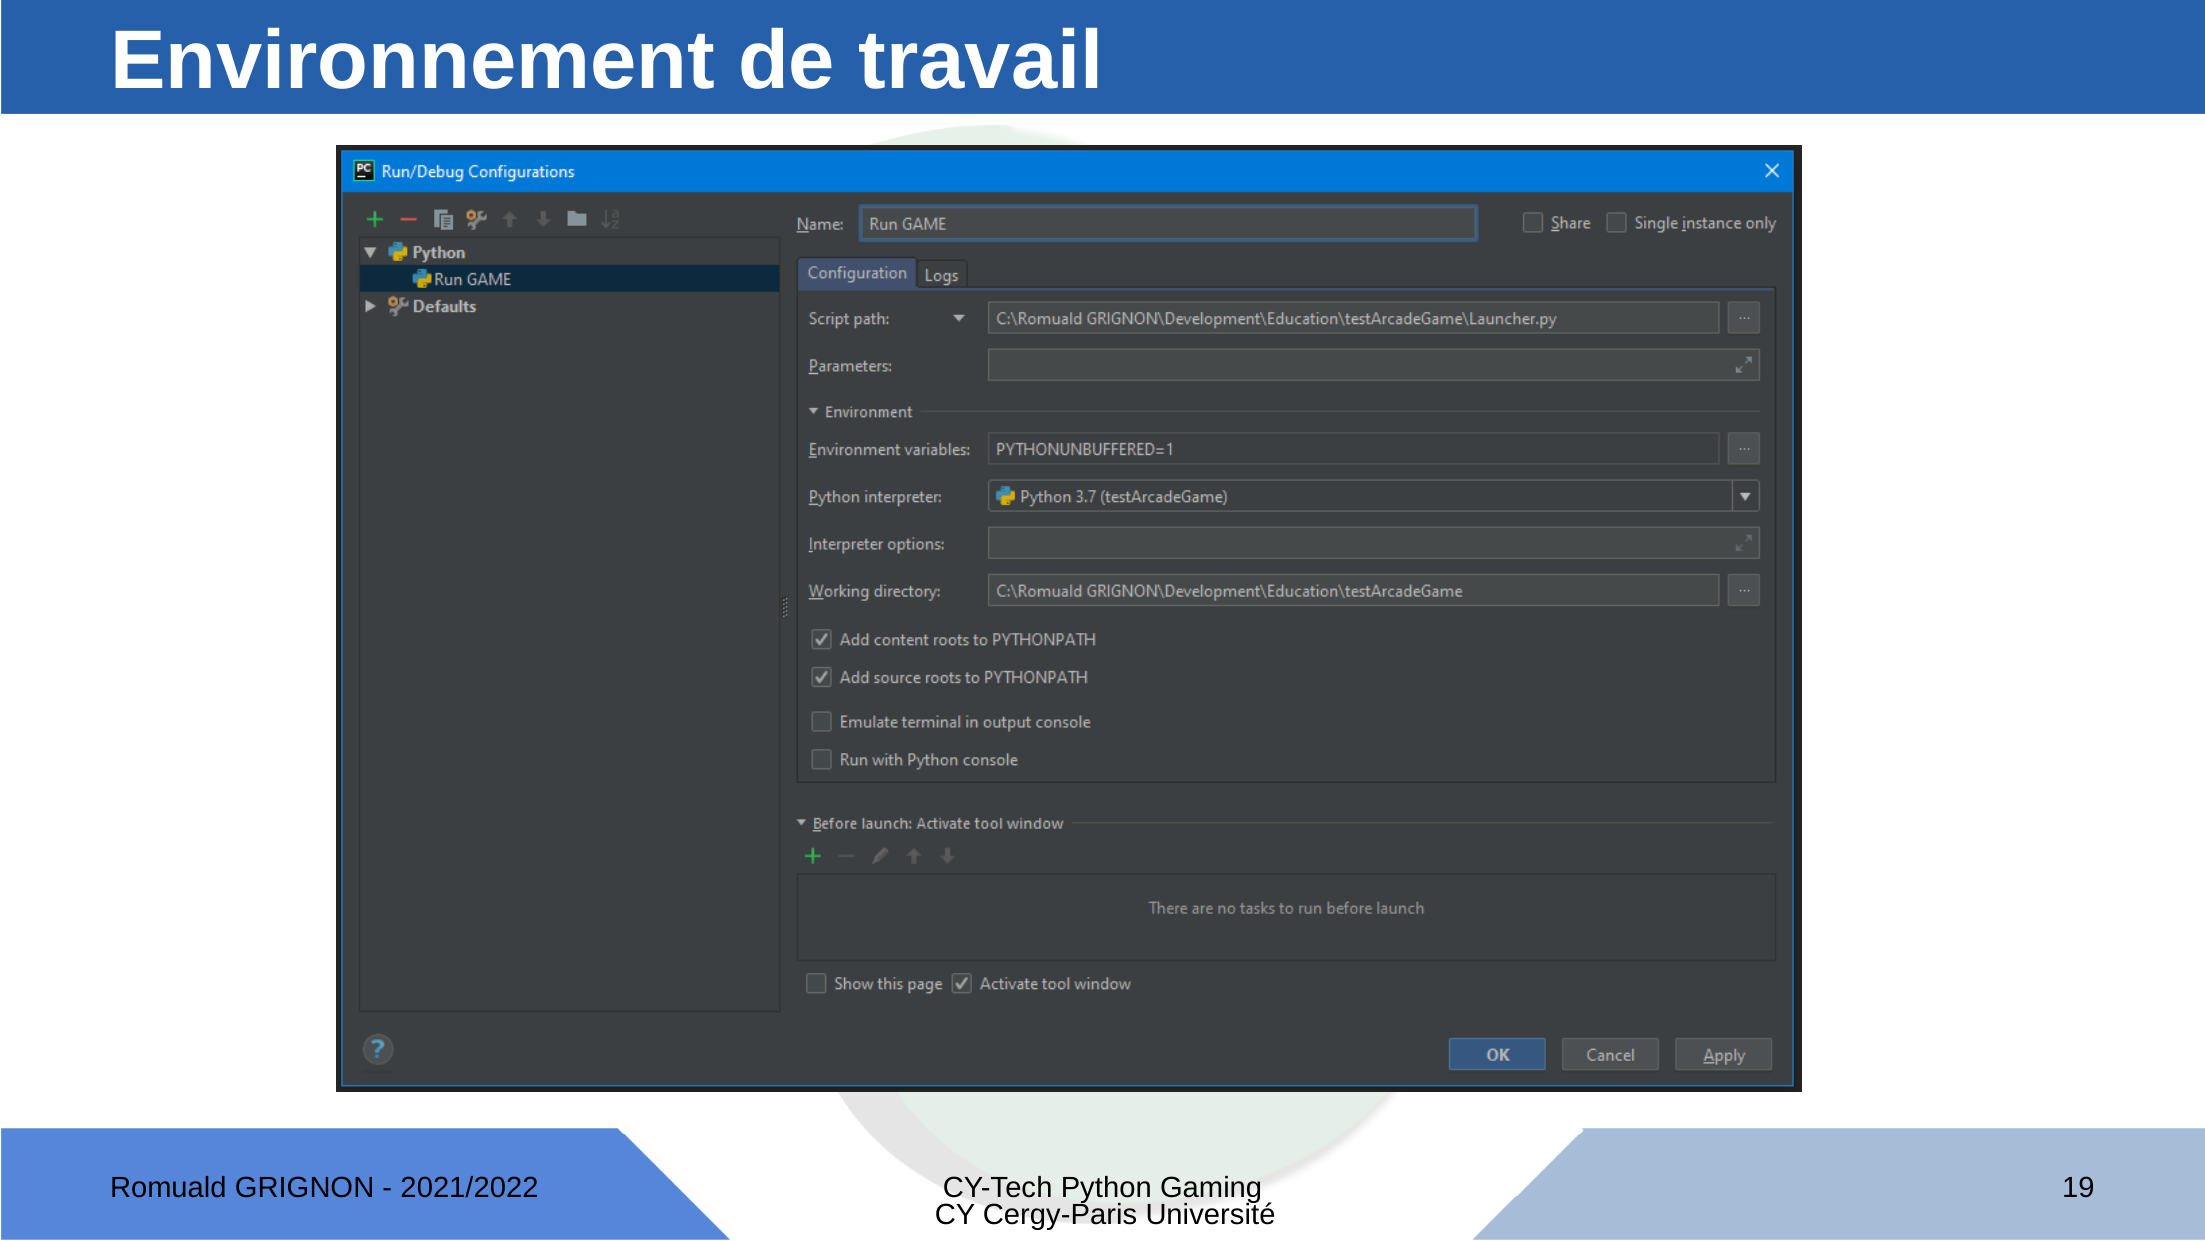

# Environnement de travail
Romuald GRIGNON - 2021/2022
 CY-Tech Python Gaming CY Cergy-Paris Université
19